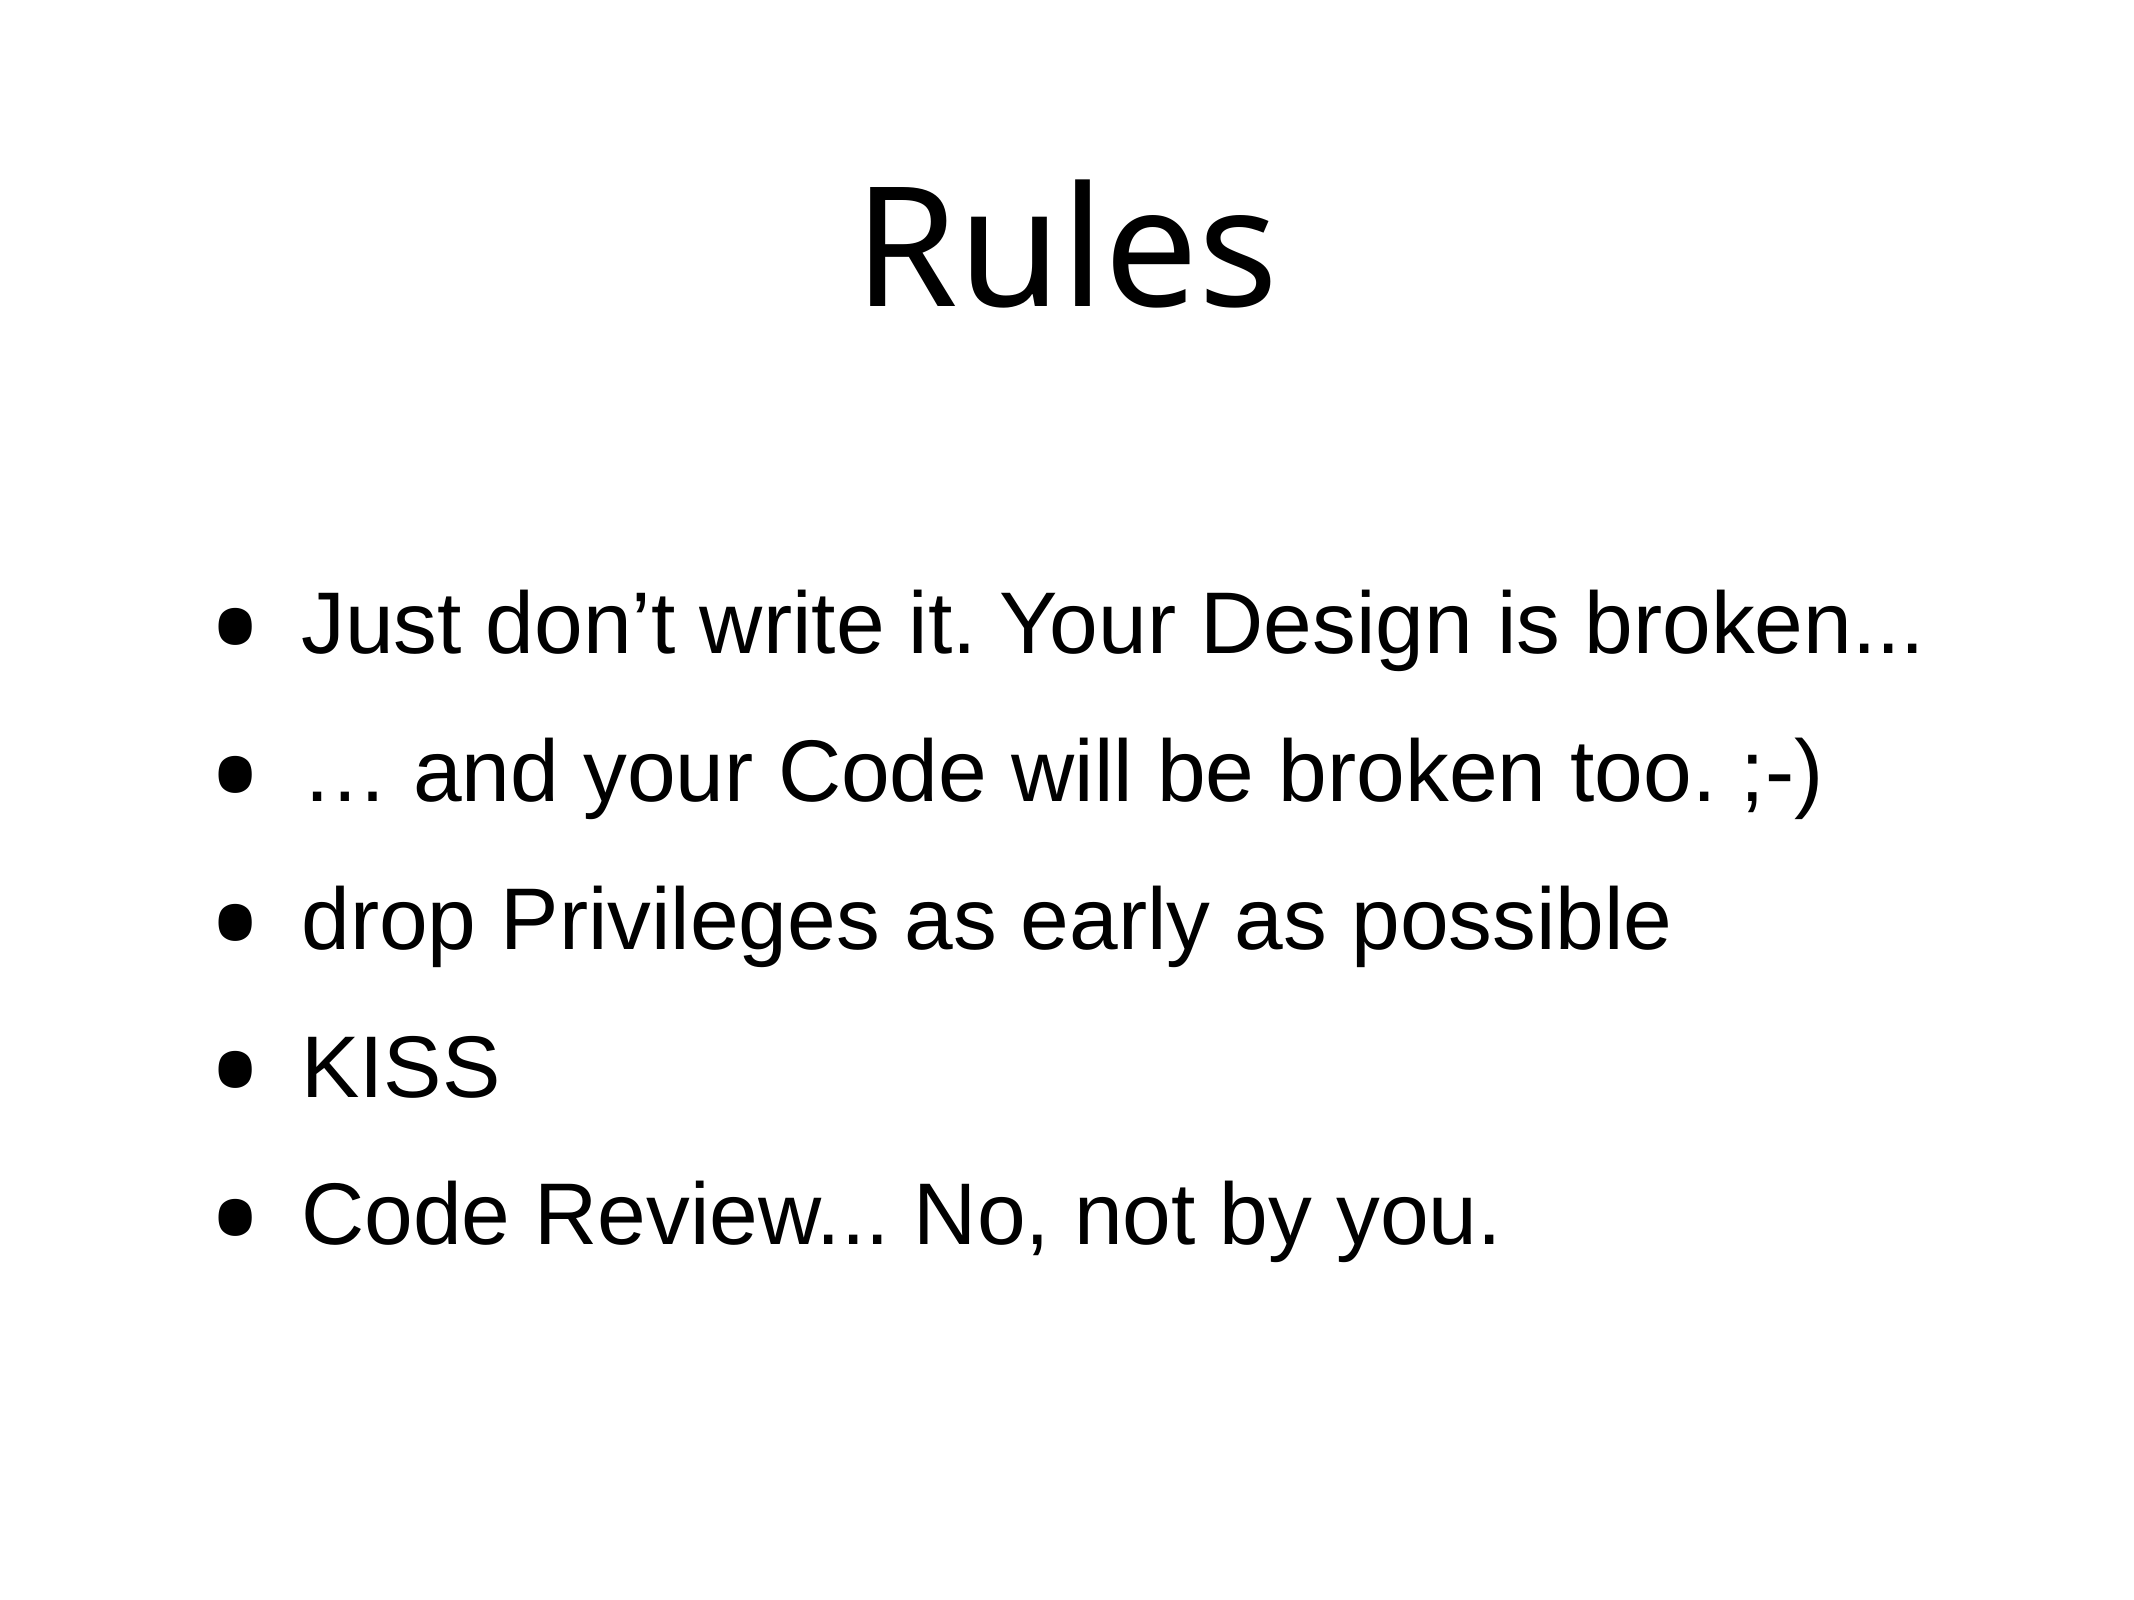

# Rules
Just don’t write it. Your Design is broken...
… and your Code will be broken too. ;-)
drop Privileges as early as possible
KISS
Code Review... No, not by you.